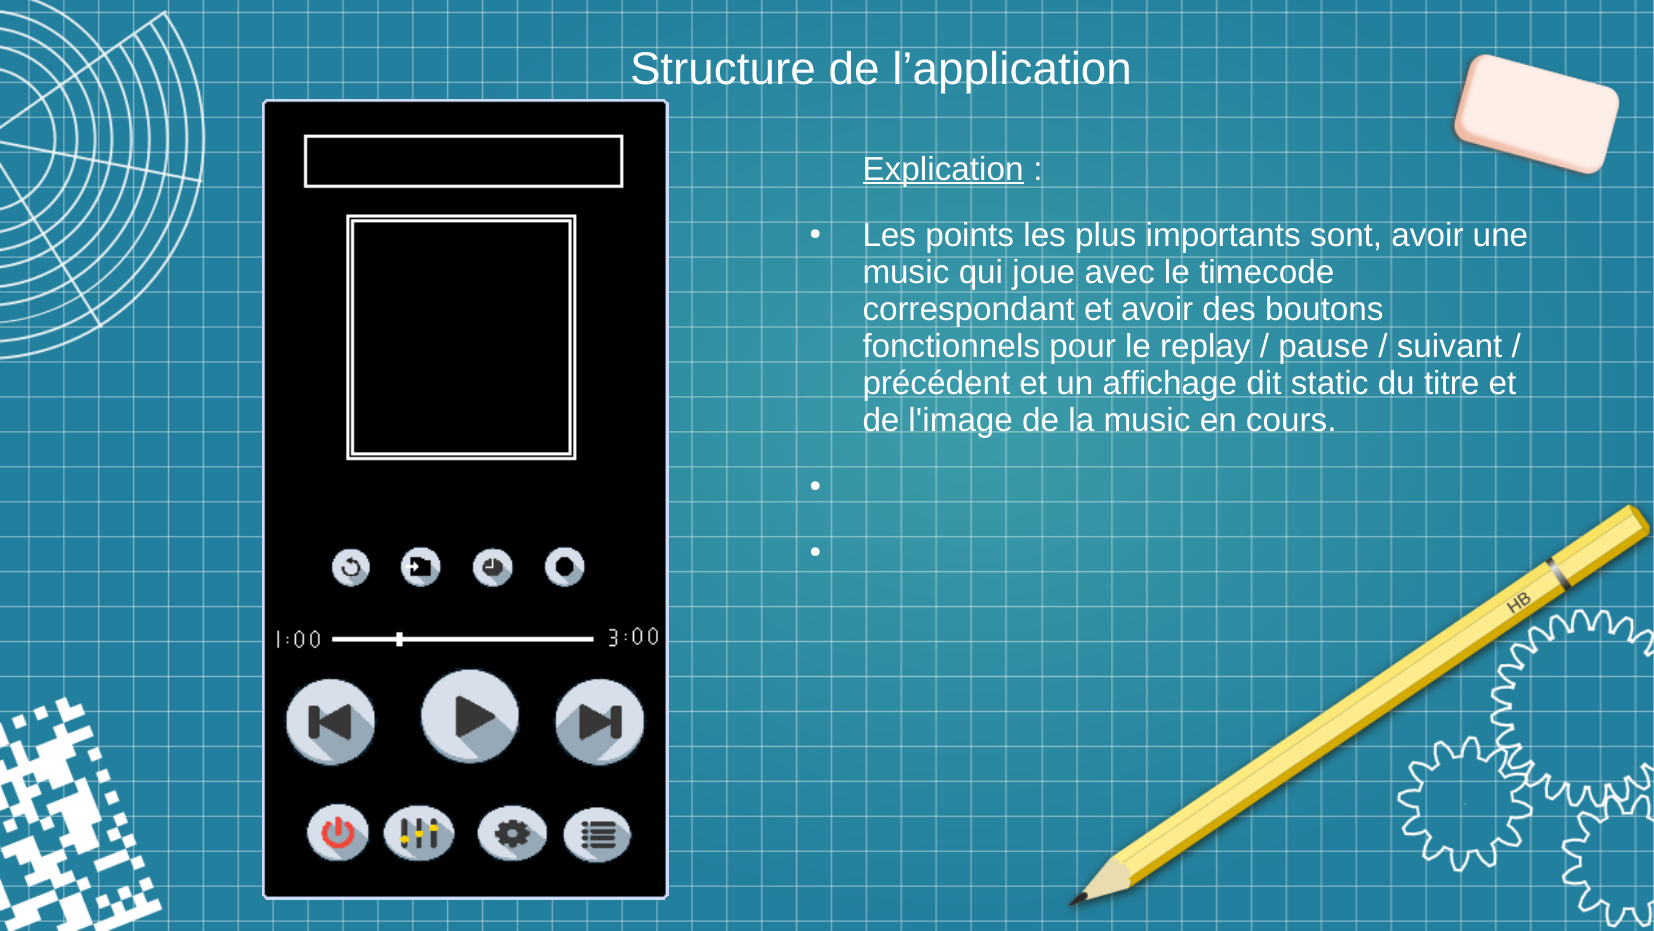

# Structure de l’application
Explication :
Les points les plus importants sont, avoir une music qui joue avec le timecode correspondant et avoir des boutons fonctionnels pour le replay / pause / suivant / précédent et un affichage dit static du titre et de l'image de la music en cours.